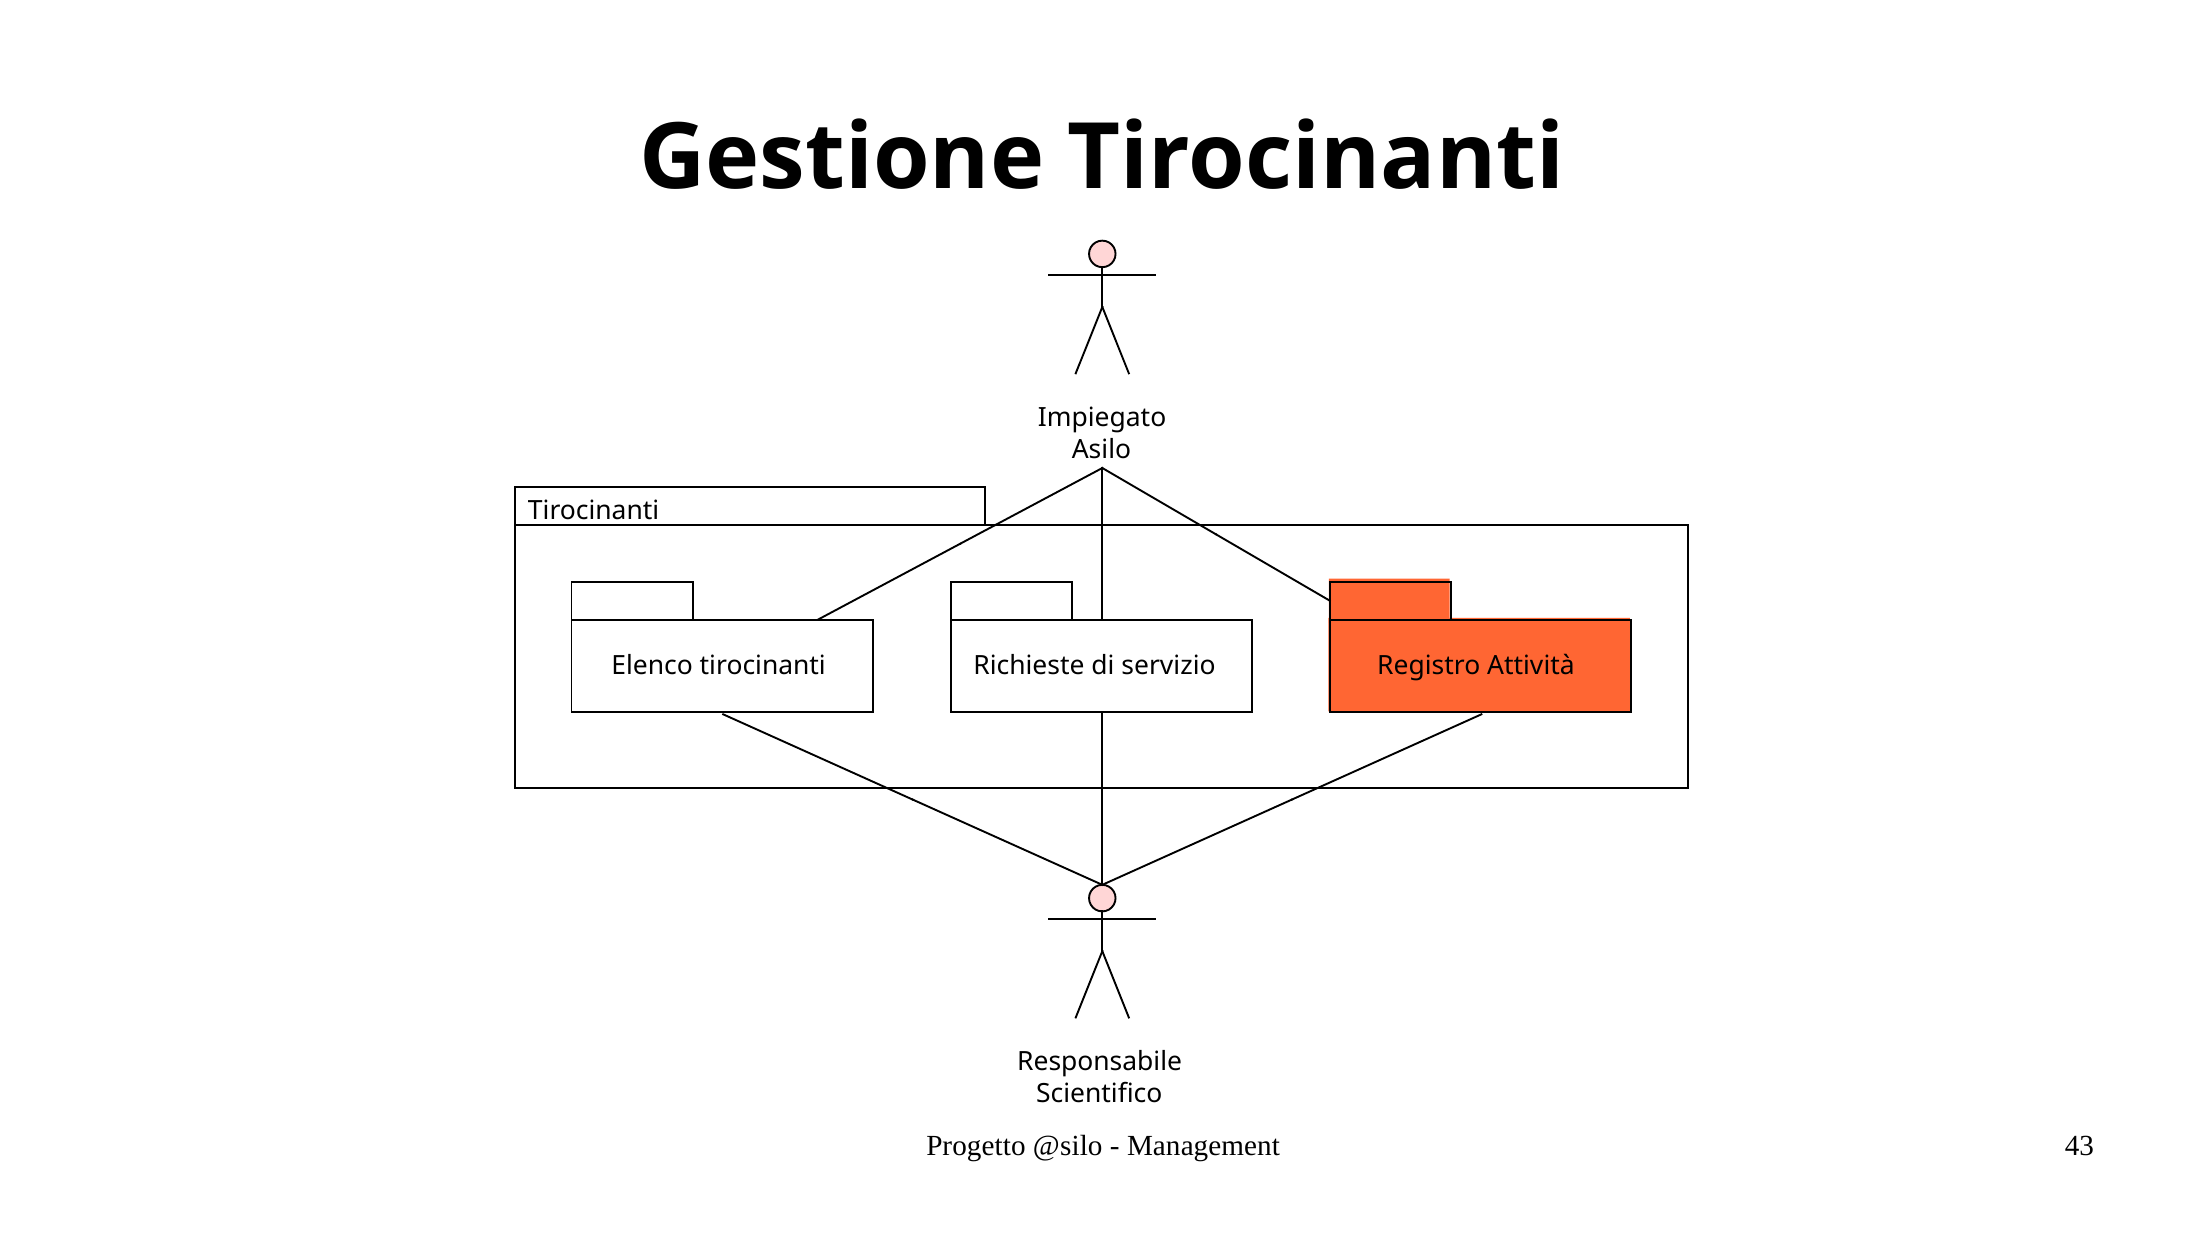

# Gestione Tirocinanti
Progetto @silo - Management
43